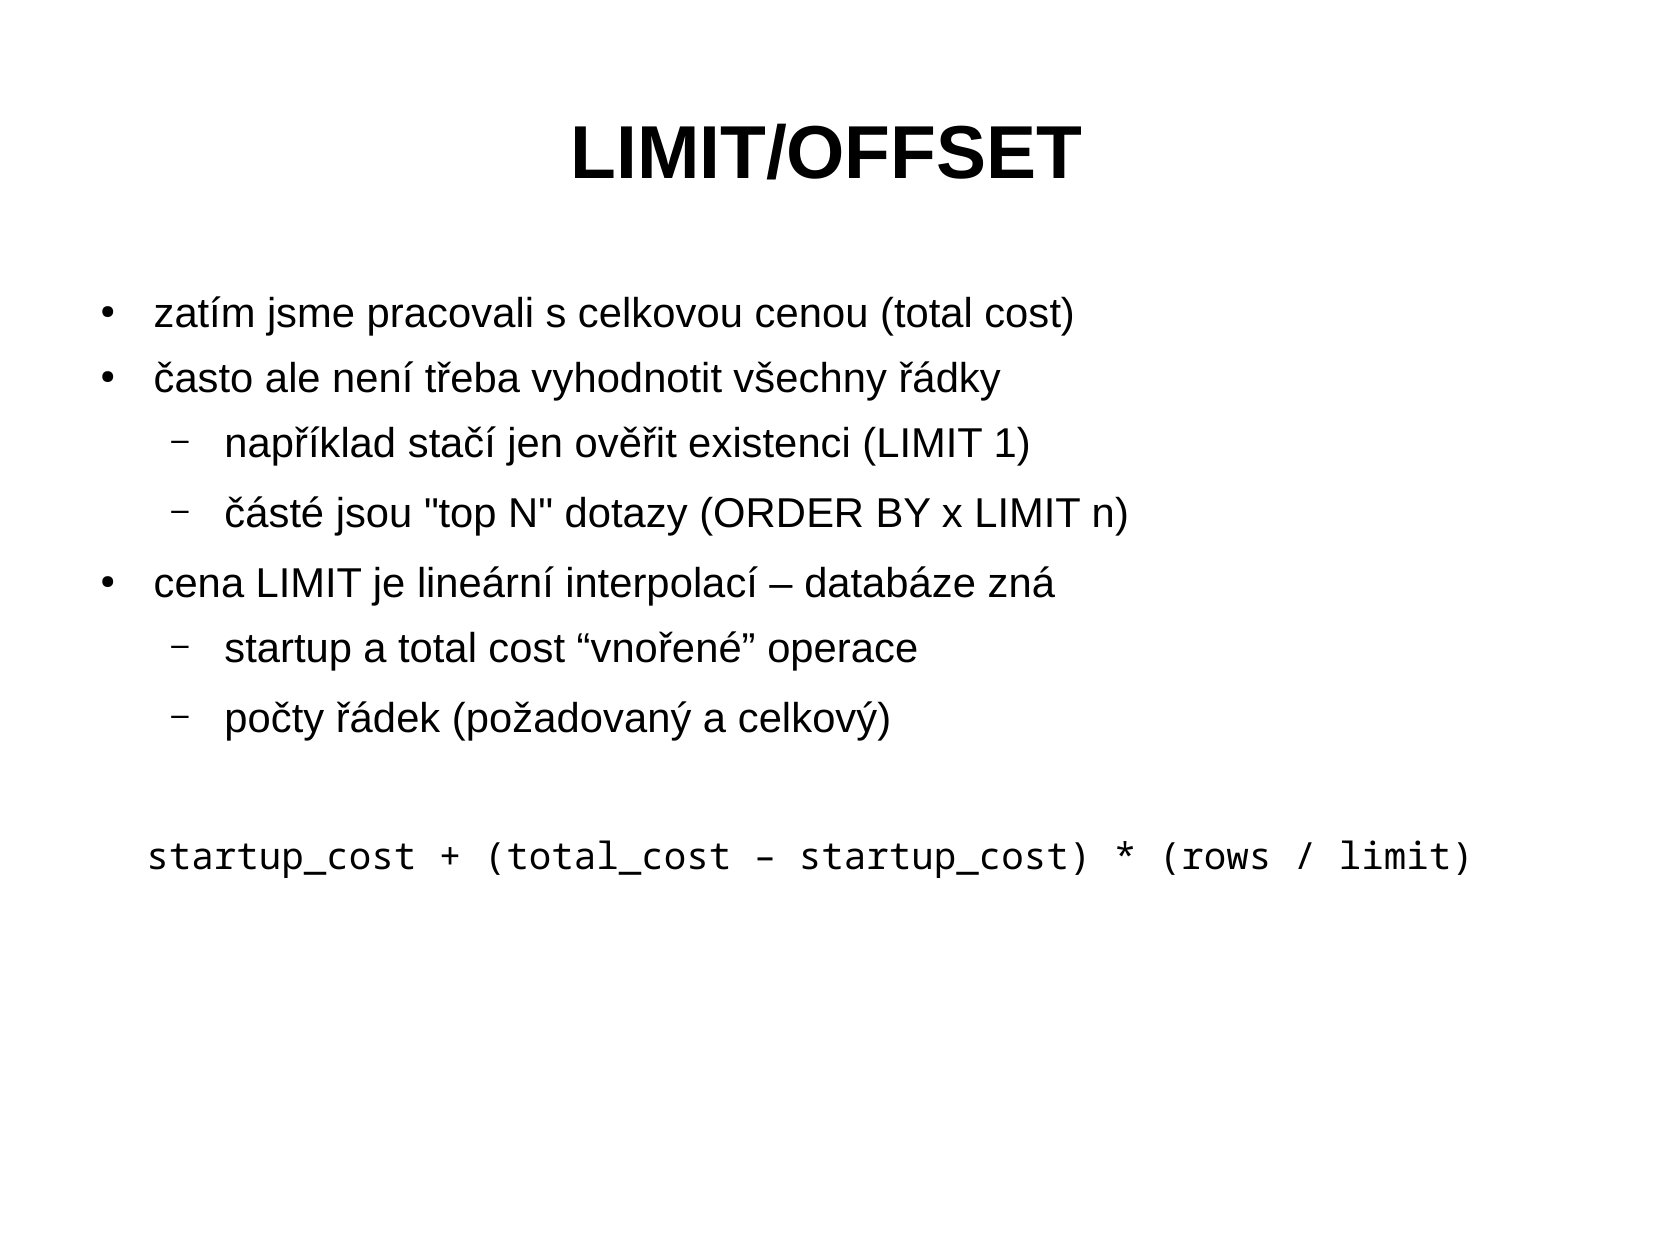

# LIMIT/OFFSET
zatím jsme pracovali s celkovou cenou (total cost)
často ale není třeba vyhodnotit všechny řádky
například stačí jen ověřit existenci (LIMIT 1)
částé jsou "top N" dotazy (ORDER BY x LIMIT n)
cena LIMIT je lineární interpolací – databáze zná
startup a total cost “vnořené” operace
počty řádek (požadovaný a celkový)
startup_cost + (total_cost – startup_cost) * (rows / limit)